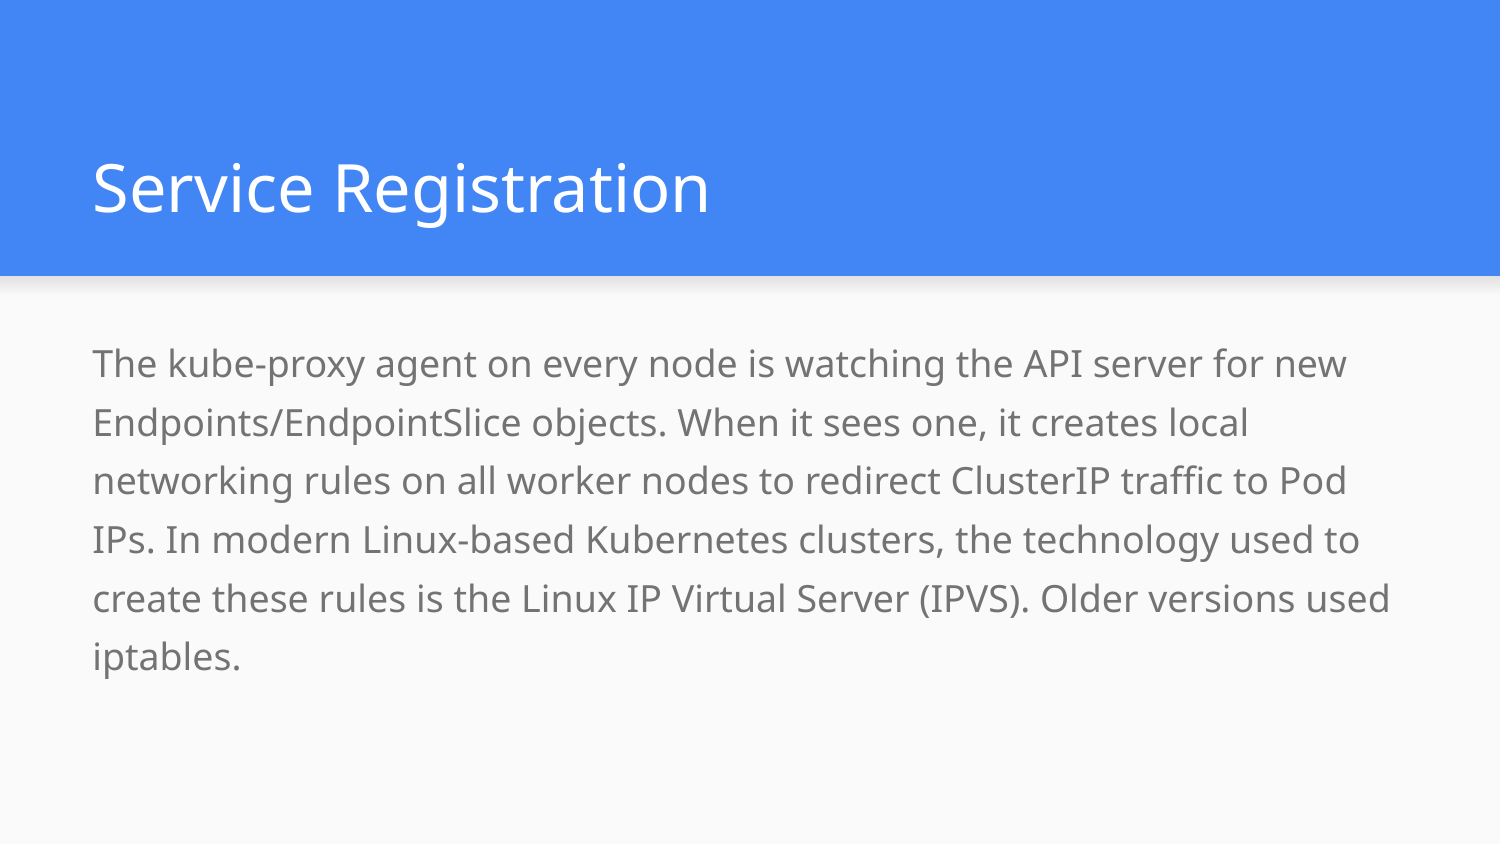

# Service Registration
The kube-proxy agent on every node is watching the API server for new Endpoints/EndpointSlice objects. When it sees one, it creates local networking rules on all worker nodes to redirect ClusterIP traffic to Pod IPs. In modern Linux-based Kubernetes clusters, the technology used to create these rules is the Linux IP Virtual Server (IPVS). Older versions used iptables.